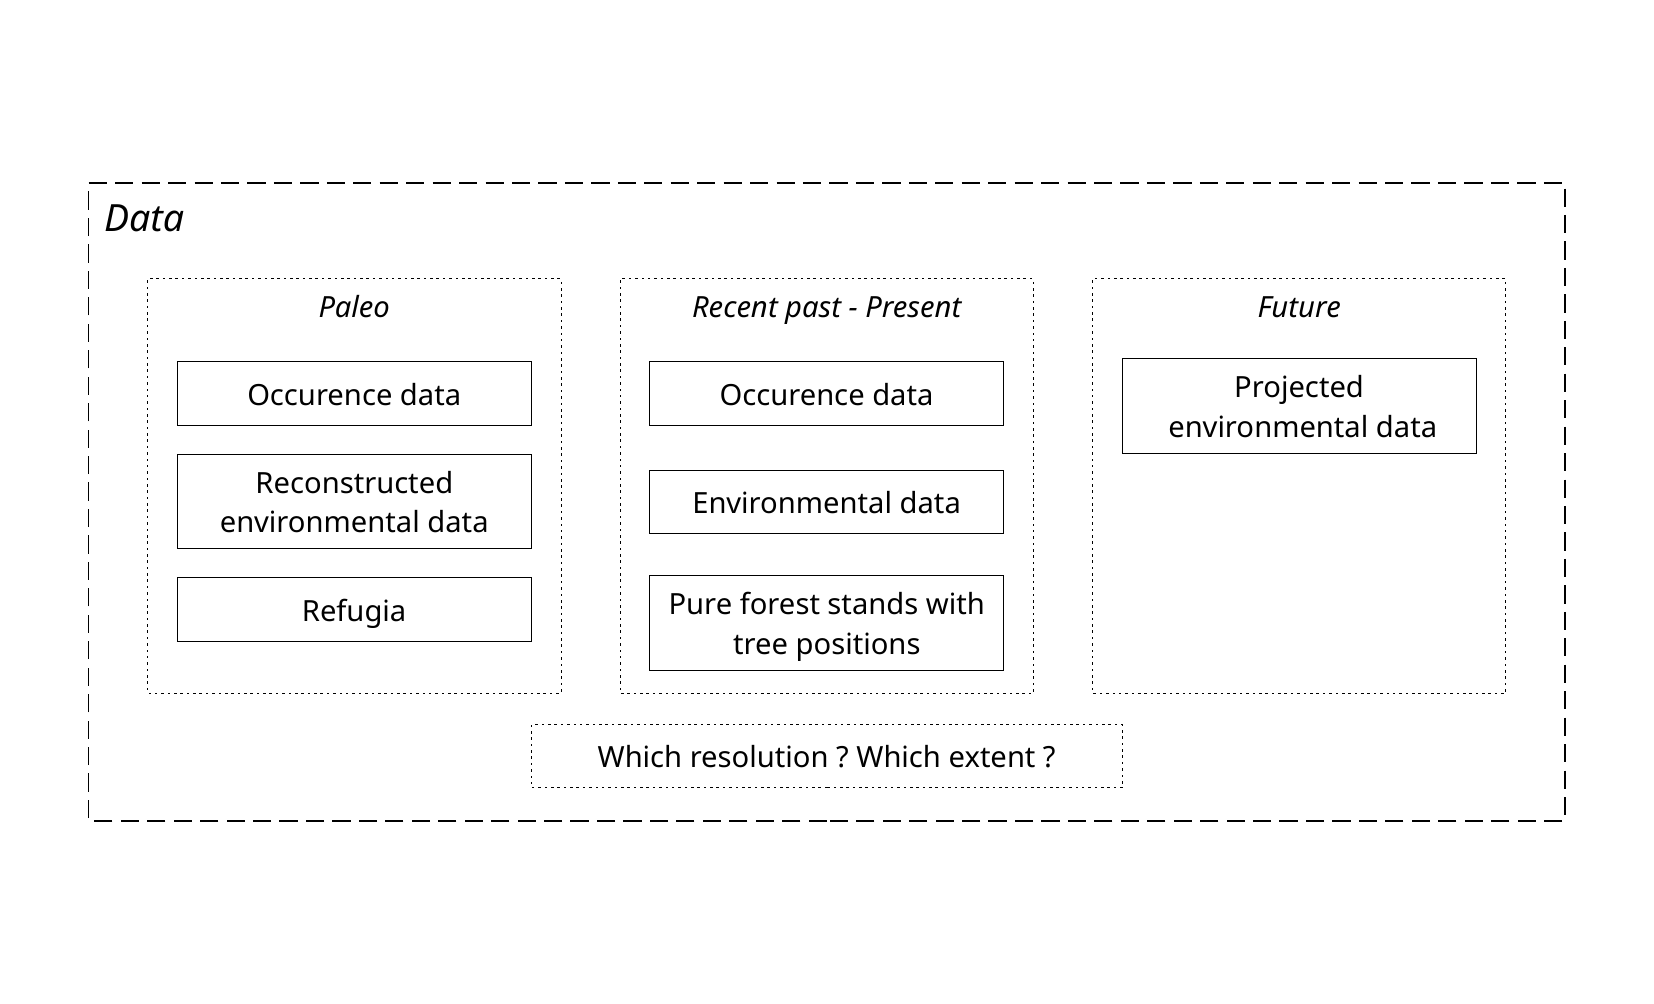

Data
Paleo
Recent past - Present
Future
Projected
 environmental data
Occurence data
Occurence data
Reconstructed environmental data
Environmental data
Pure forest stands with tree positions
Refugia
Which resolution ? Which extent ?